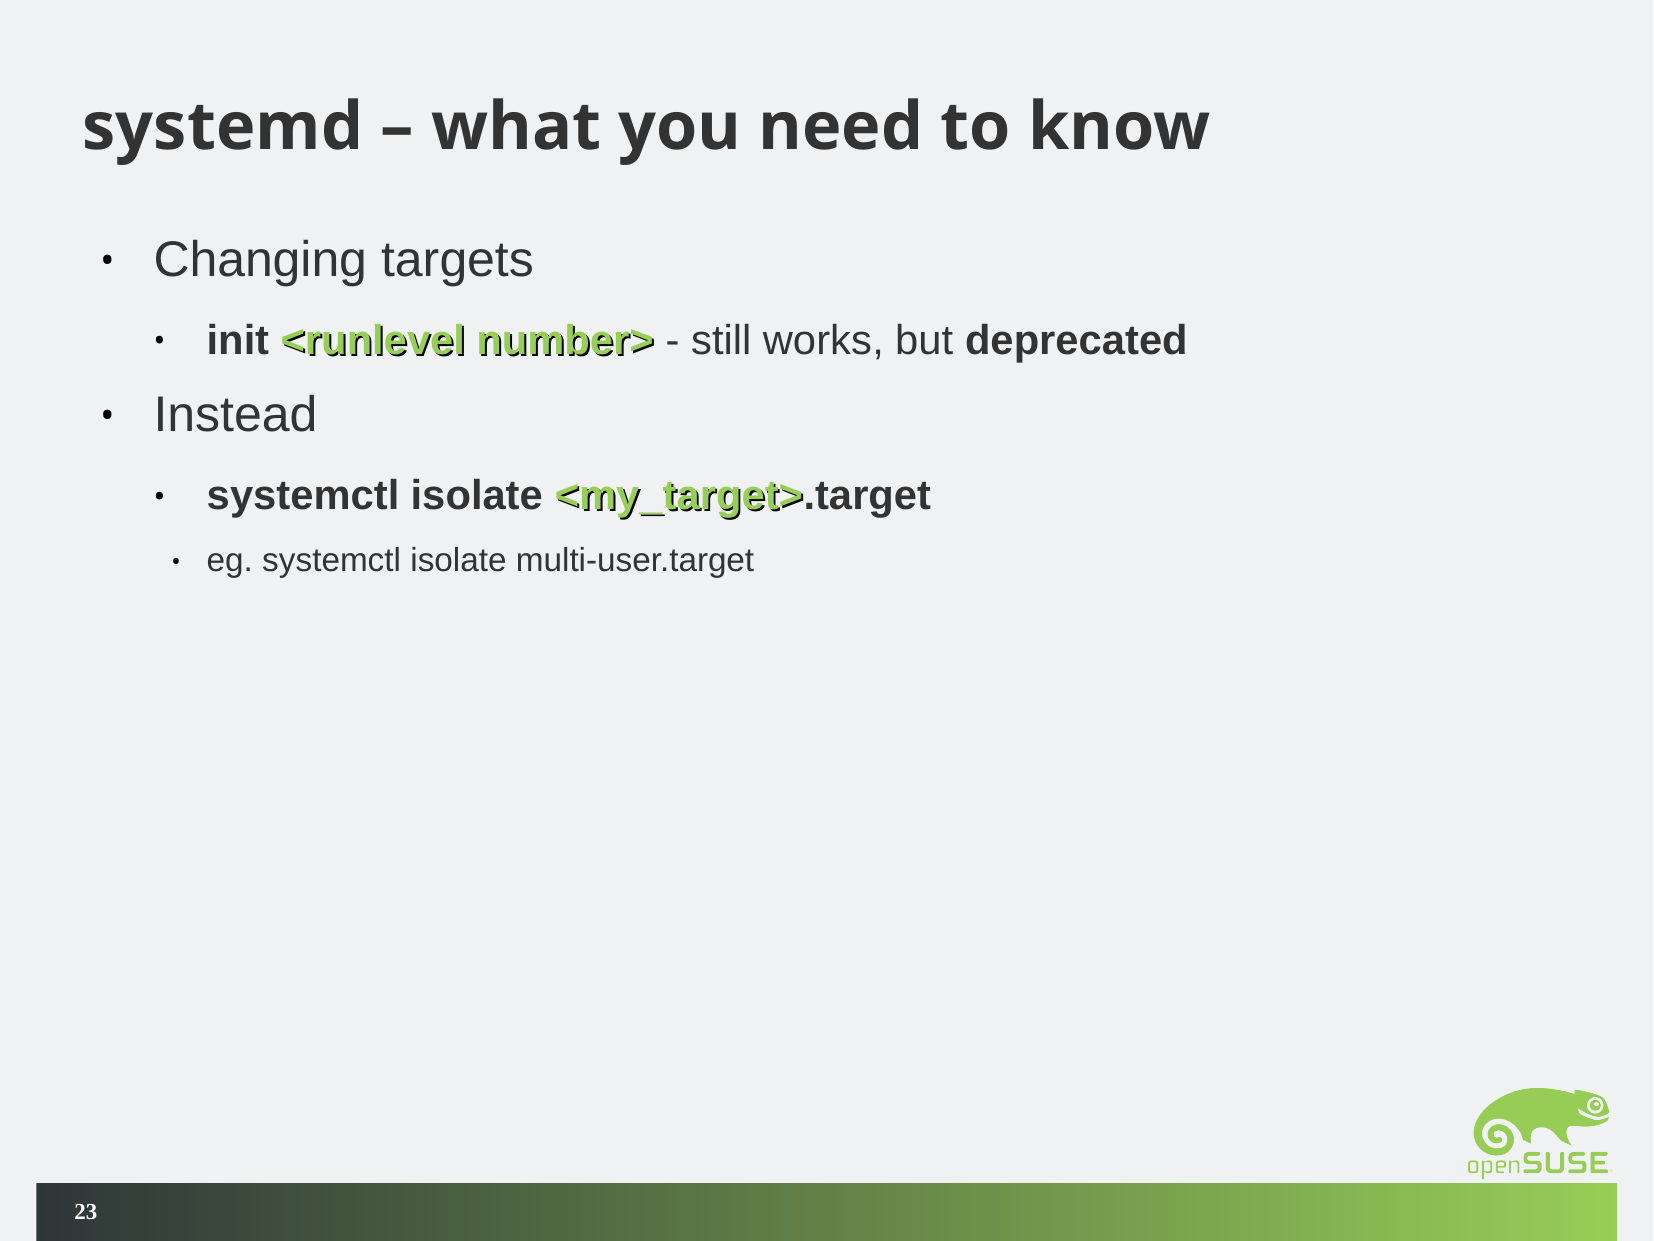

# systemd – what you need to know
Changing targets
init <runlevel number> - still works, but deprecated
Instead
systemctl isolate <my_target>.target
eg. systemctl isolate multi-user.target
23